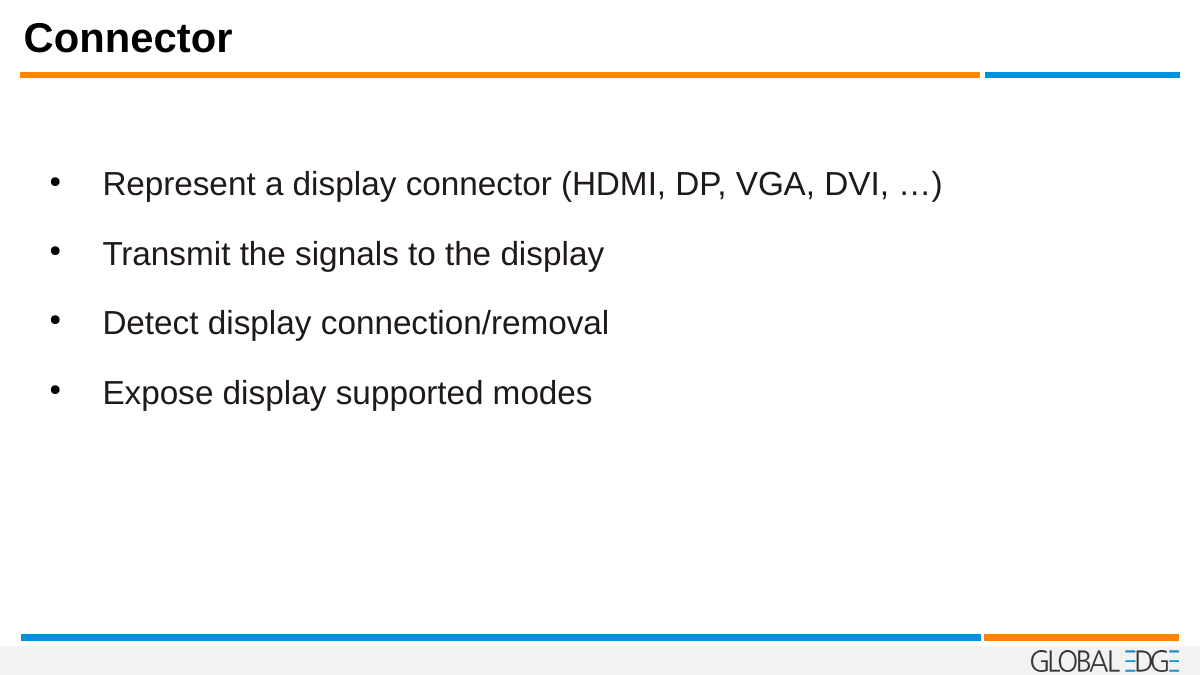

# Connector
Represent a display connector (HDMI, DP, VGA, DVI, …)
Transmit the signals to the display
Detect display connection/removal
Expose display supported modes